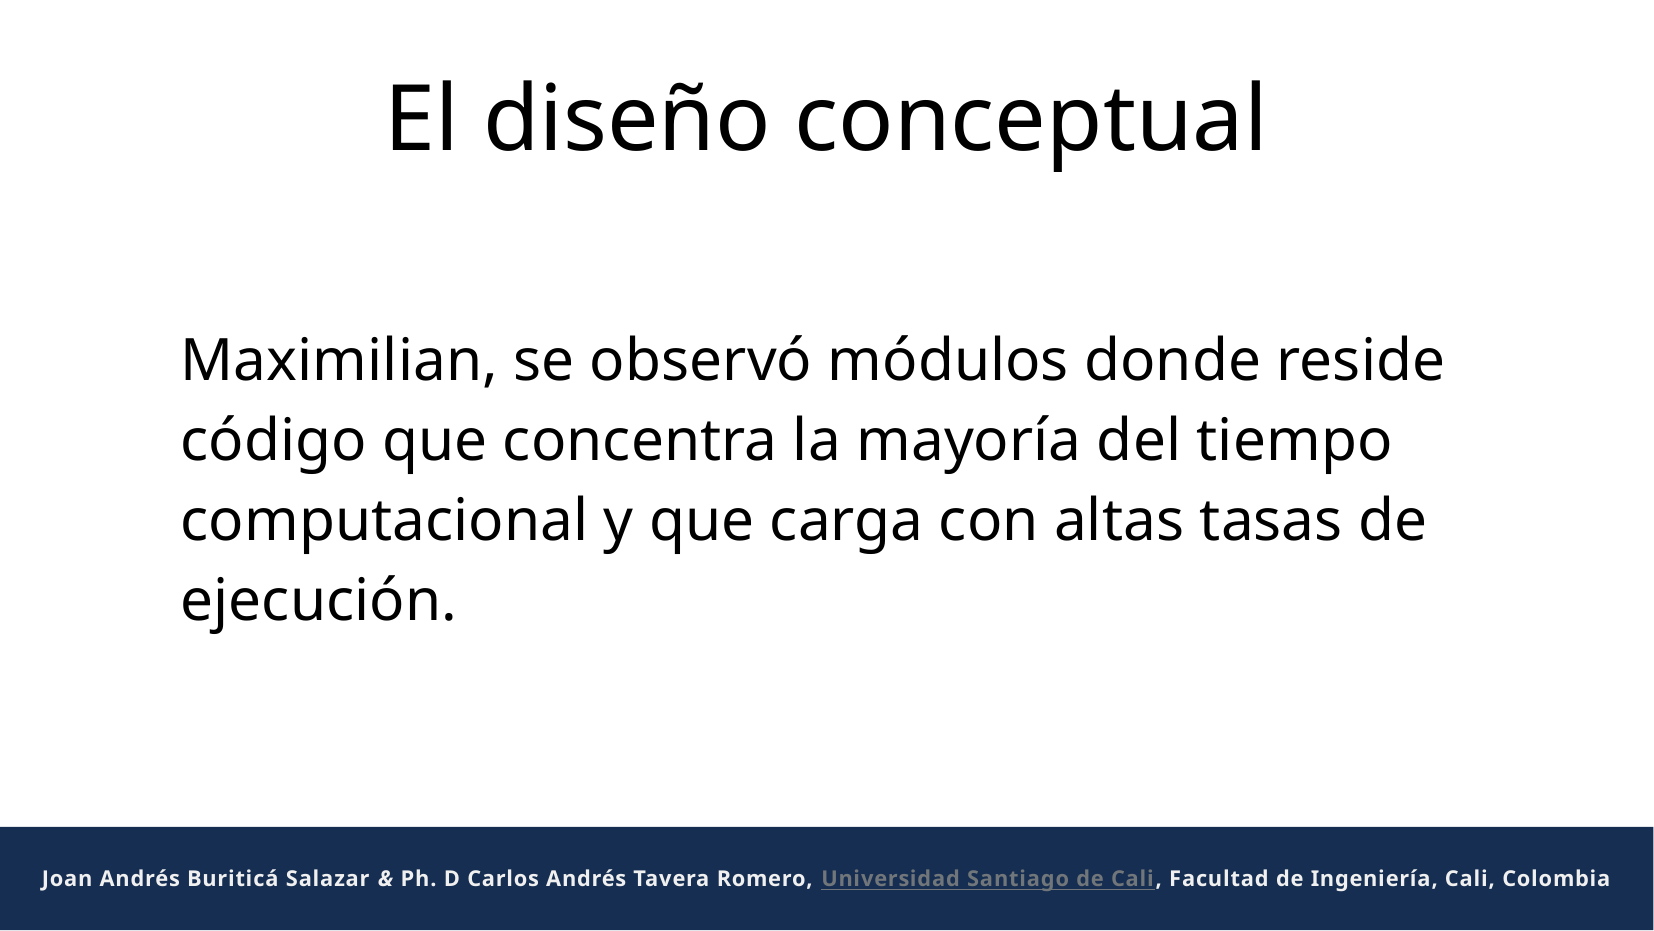

# El diseño conceptual
Maximilian, se observó módulos donde reside código que concentra la mayoría del tiempo computacional y que carga con altas tasas de ejecución.